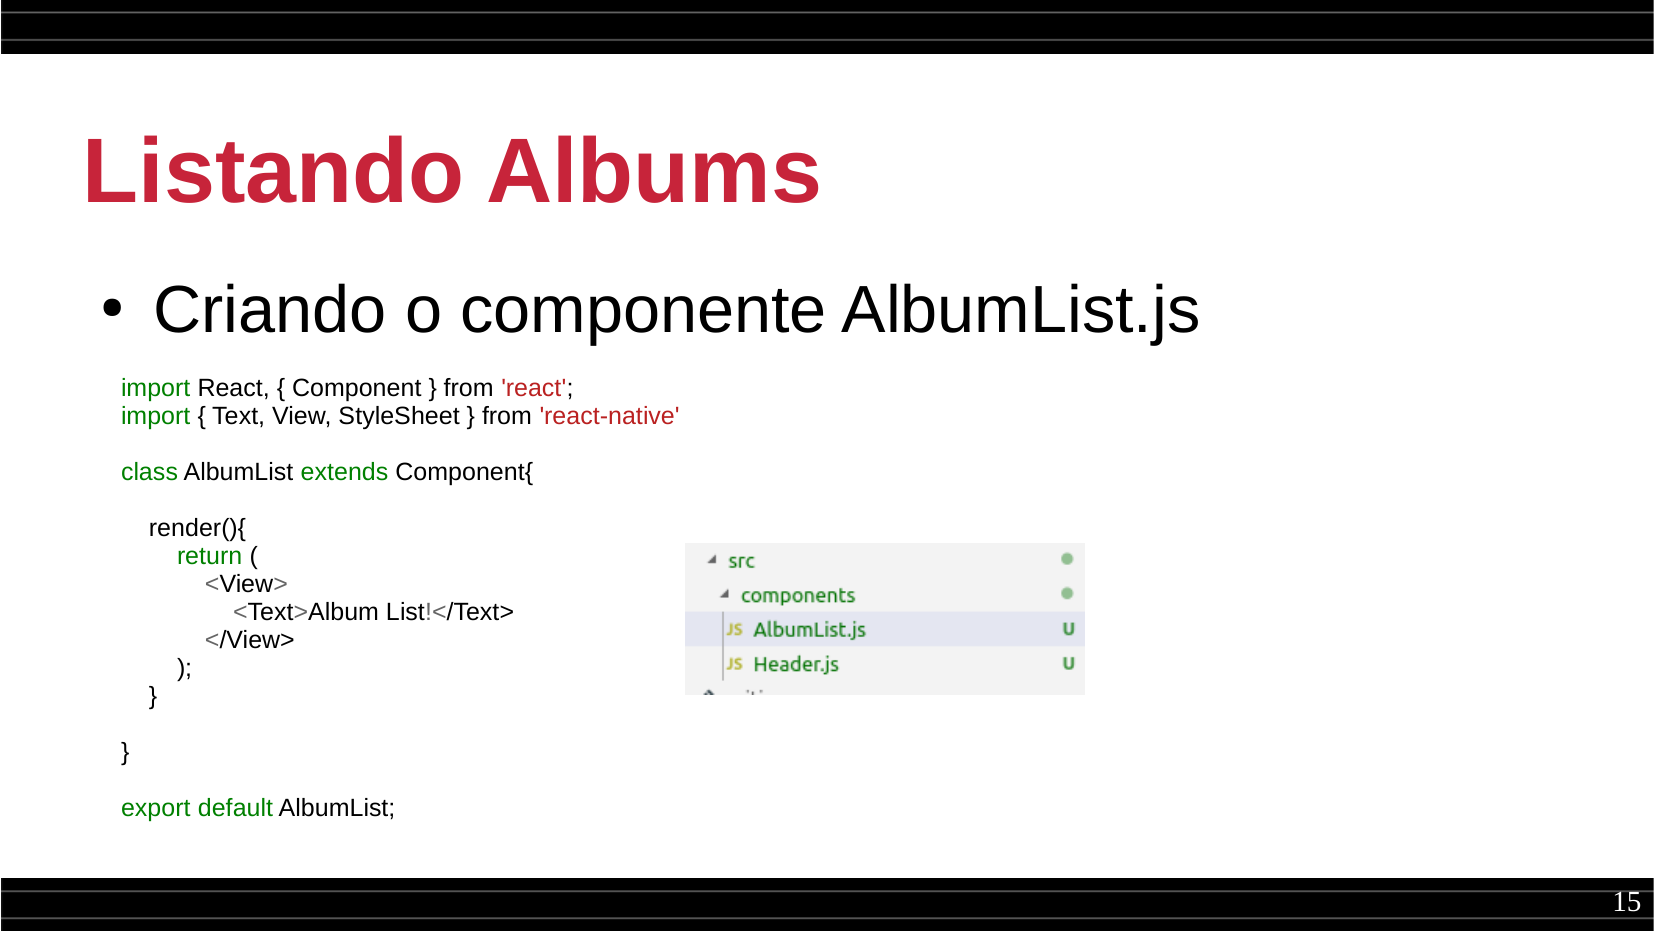

# Listando Albums
Criando o componente AlbumList.js
import React, { Component } from 'react';
import { Text, View, StyleSheet } from 'react-native'
class AlbumList extends Component{
 render(){
 return (
 <View>
 <Text>Album List!</Text>
 </View>
 );
 }
}
export default AlbumList;